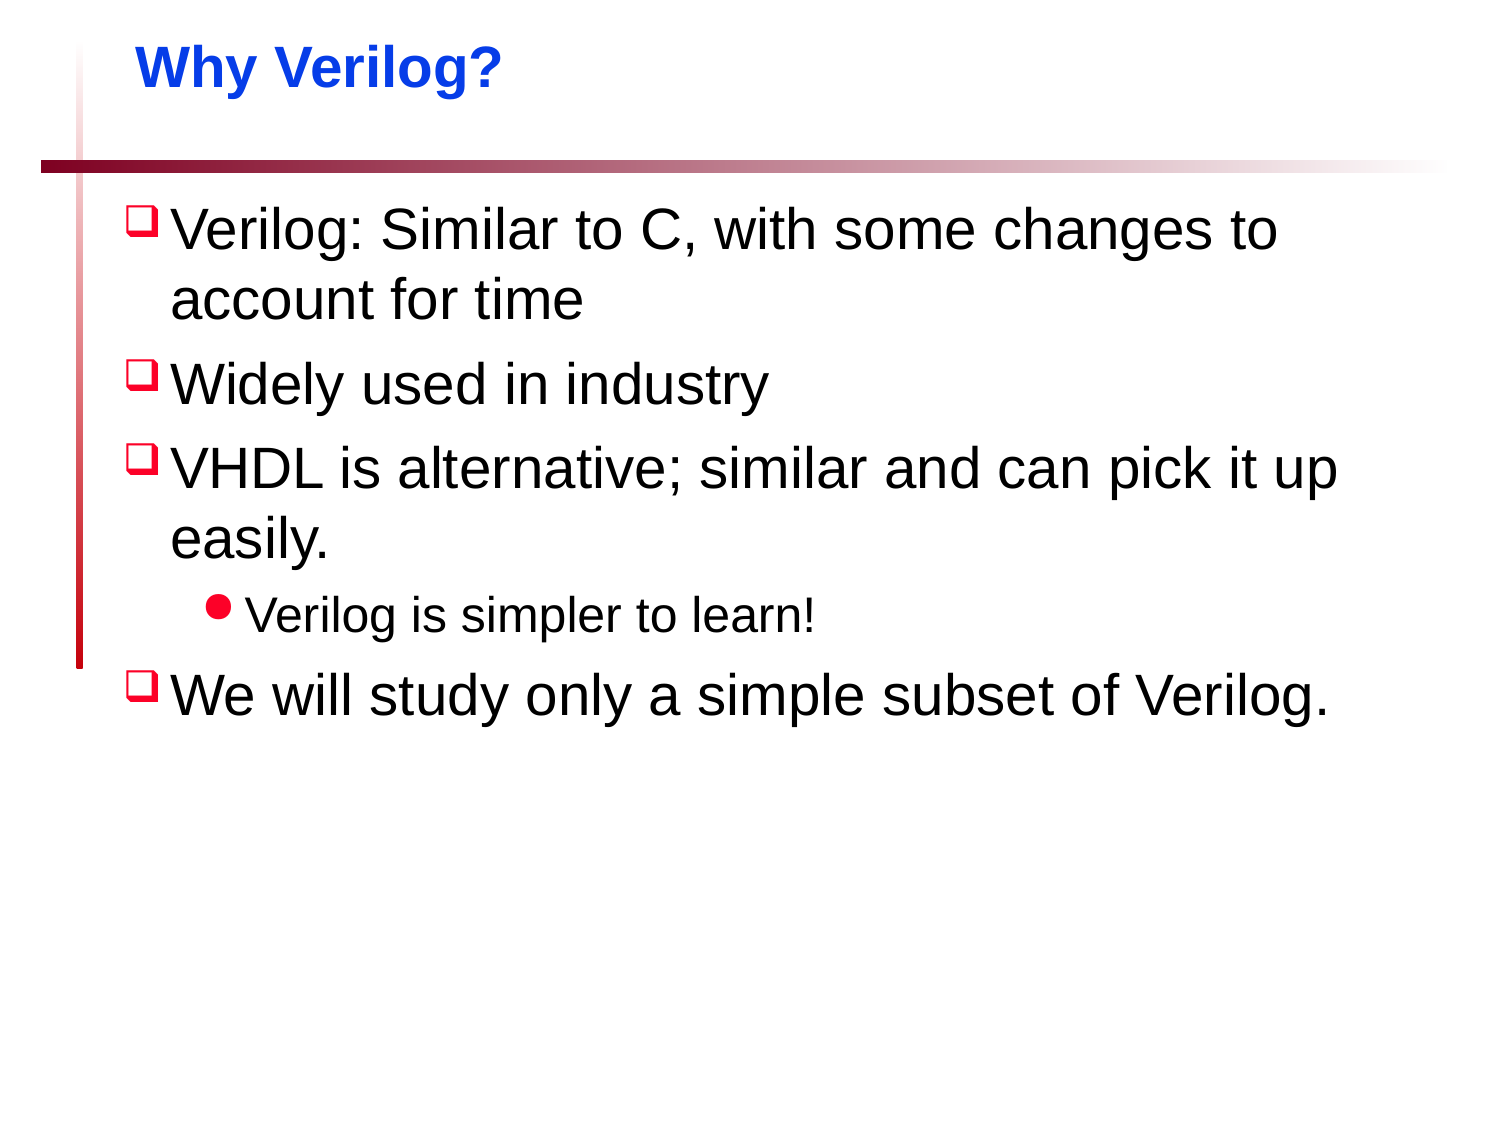

# Why Verilog?
Verilog: Similar to C, with some changes to account for time
Widely used in industry
VHDL is alternative; similar and can pick it up easily.
Verilog is simpler to learn!
We will study only a simple subset of Verilog.